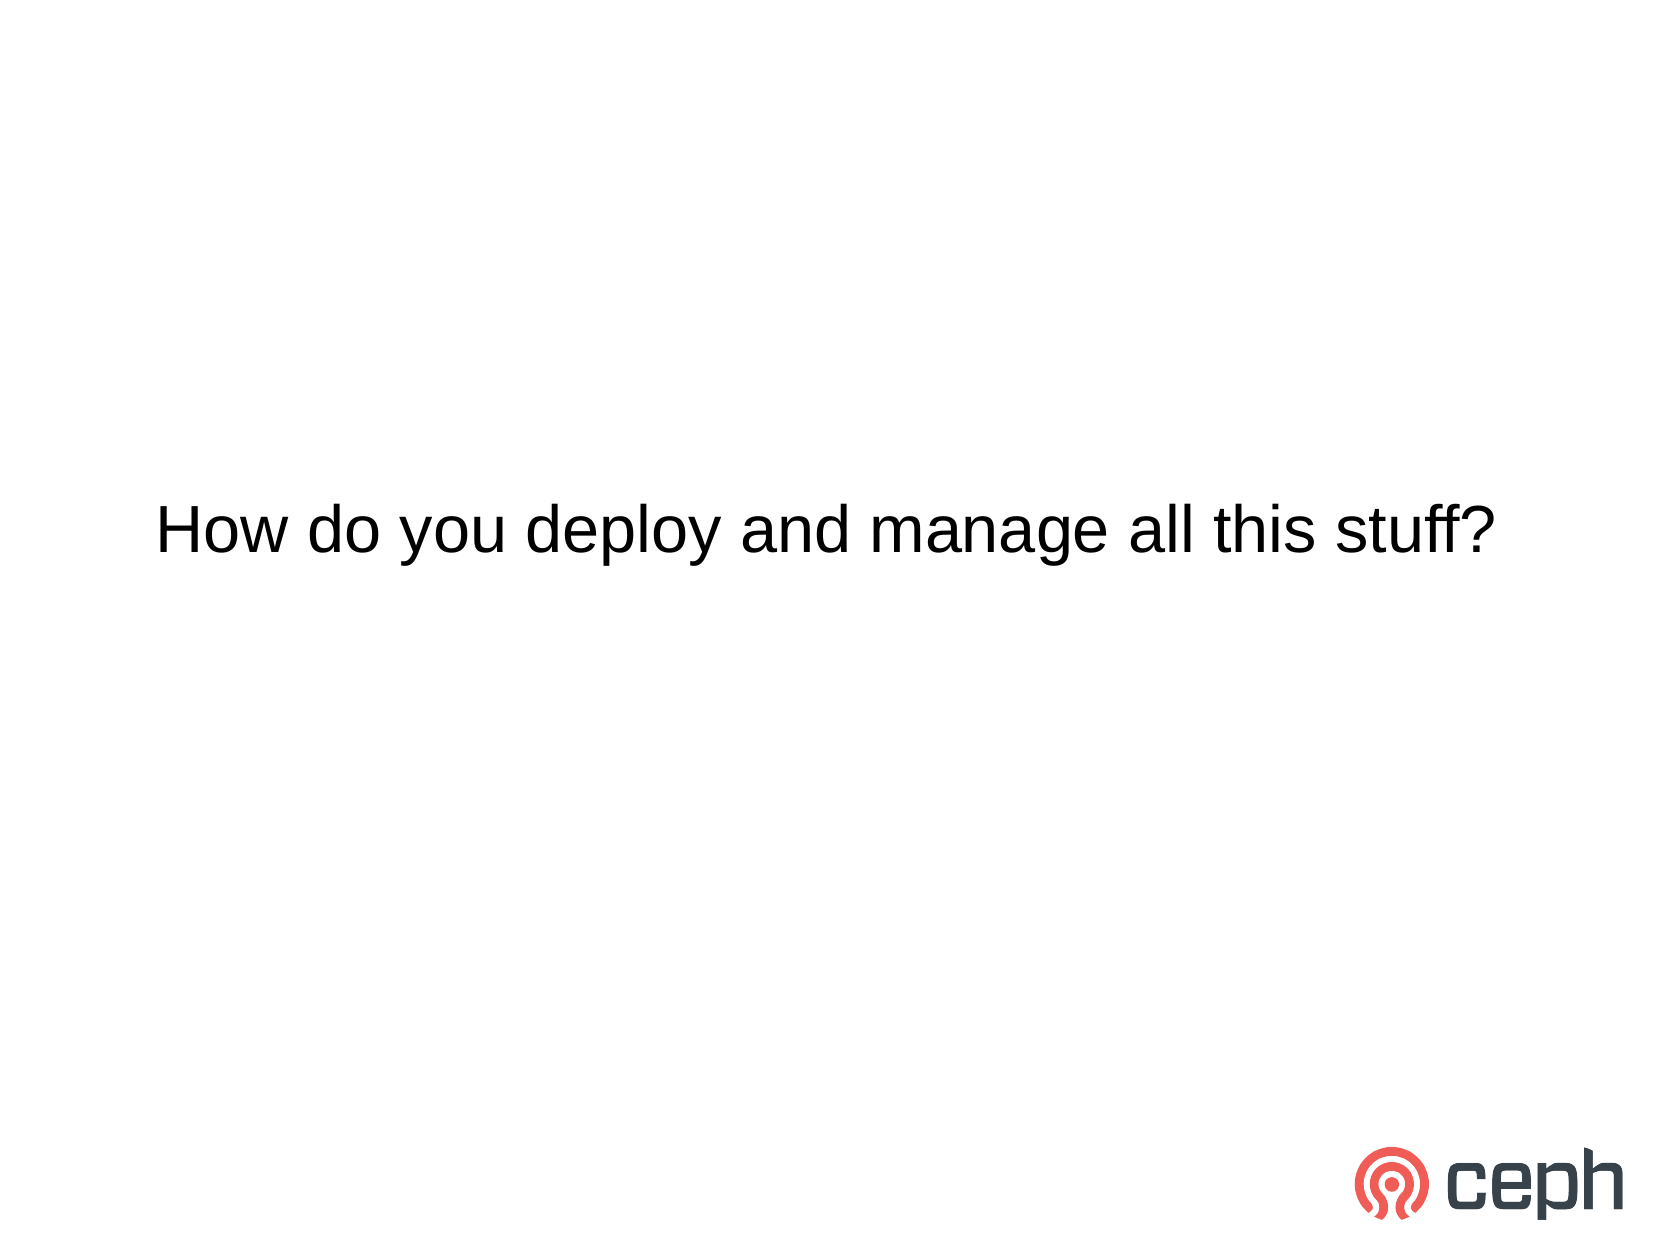

# How do you deploy and manage all this stuff?